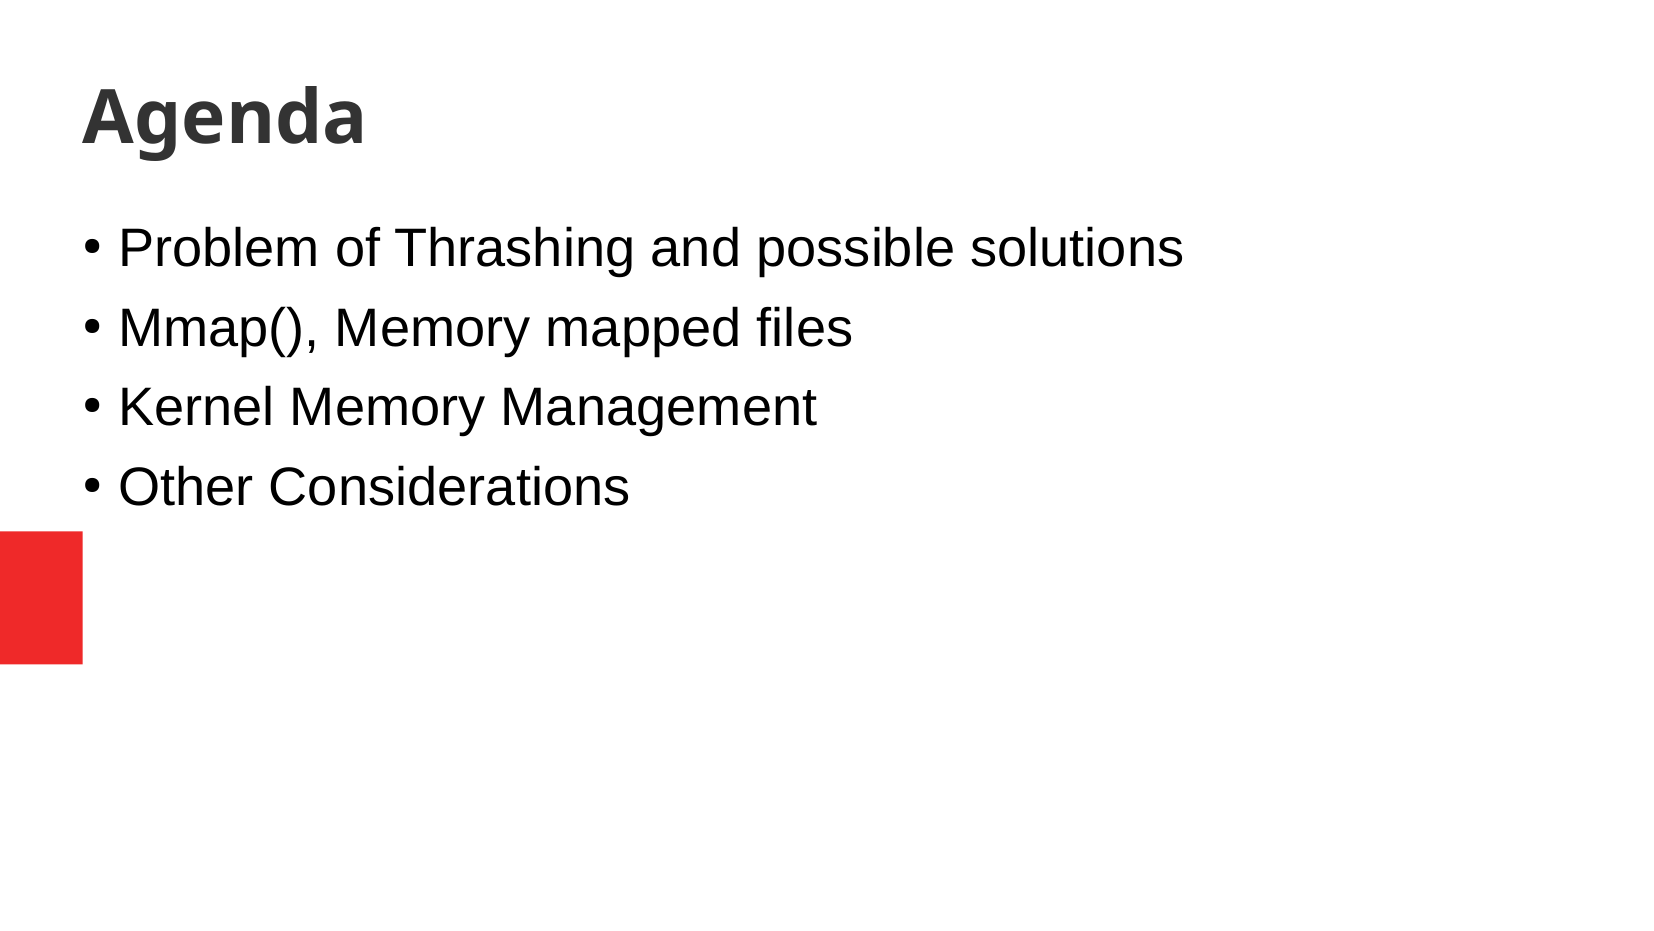

# Agenda
Problem of Thrashing and possible solutions
Mmap(), Memory mapped files
Kernel Memory Management
Other Considerations